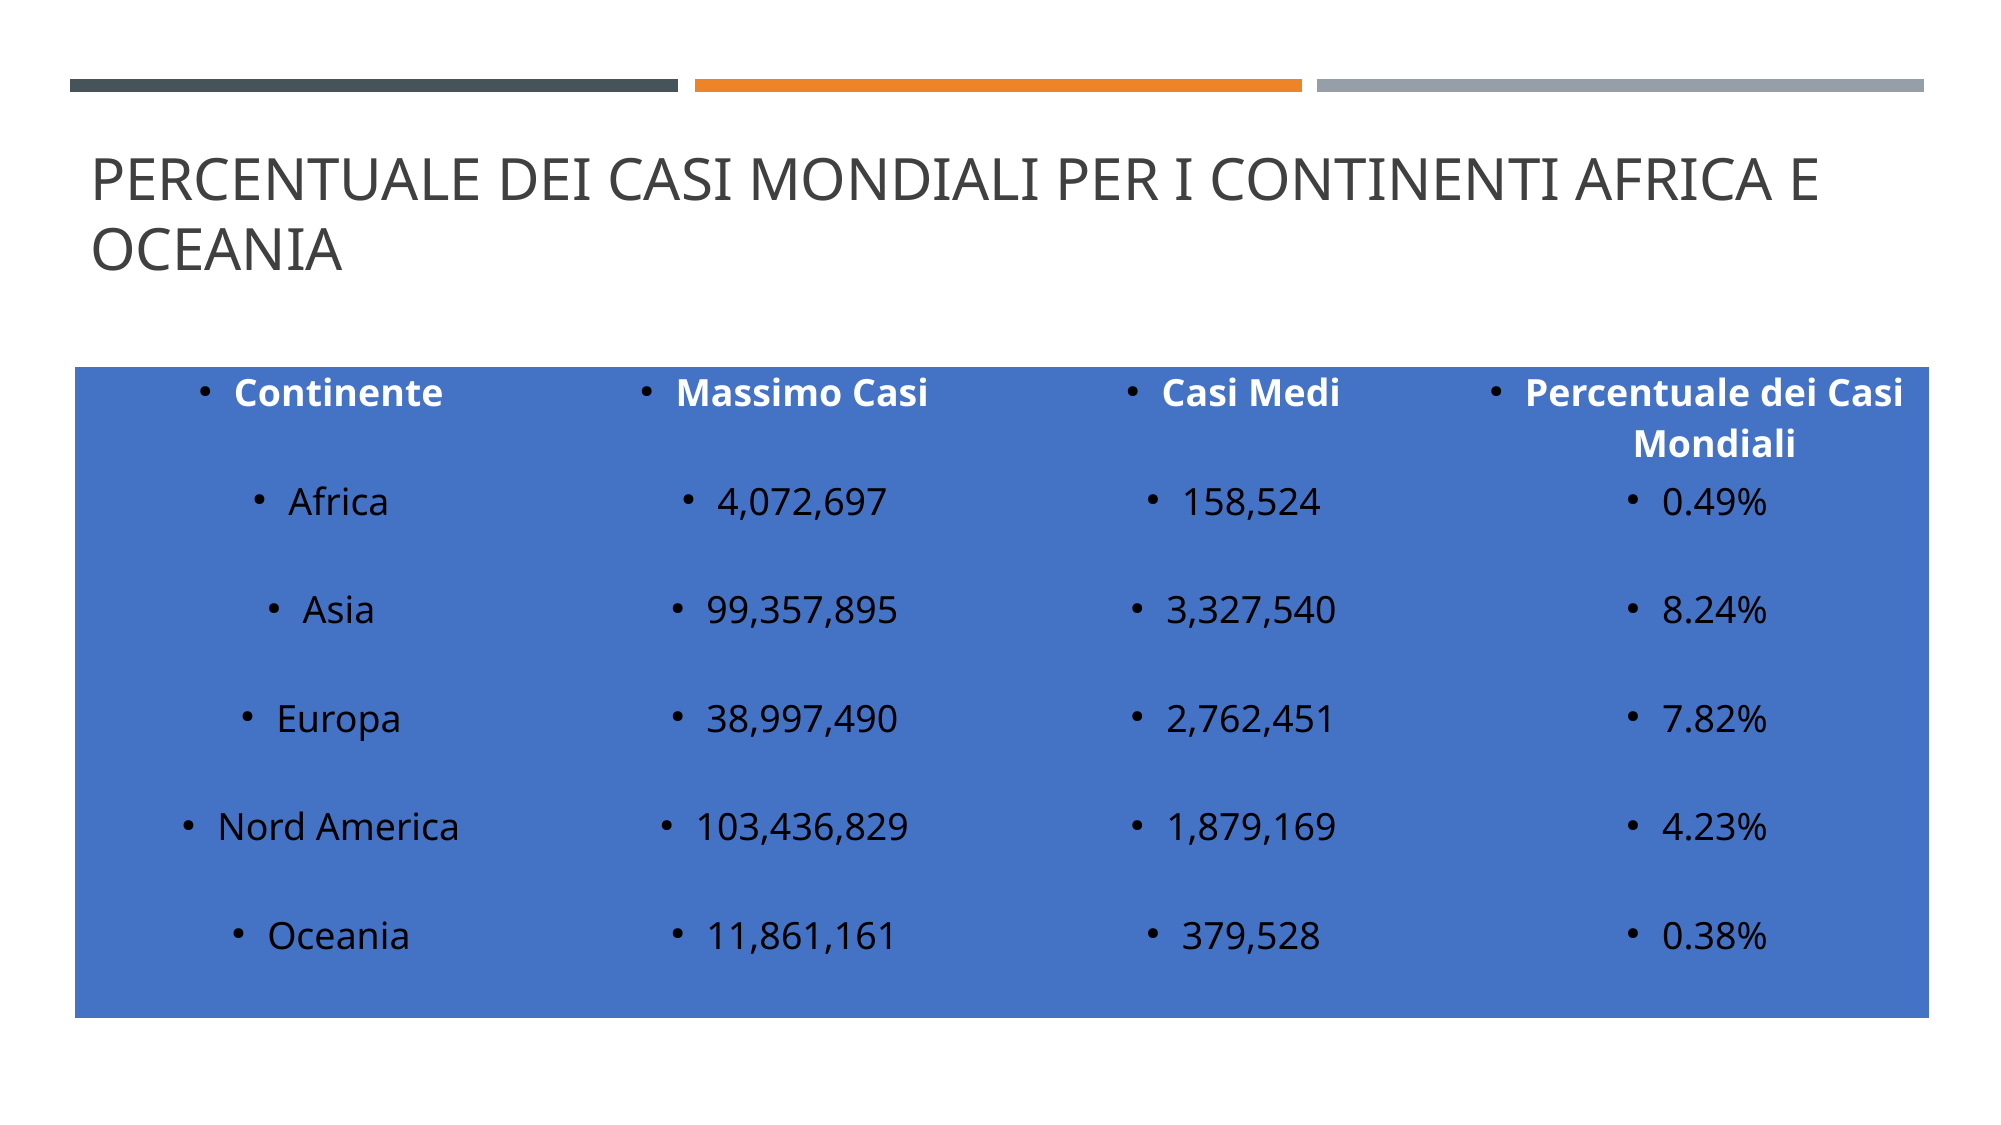

# percentuale dei casi mondiali per i continenti Africa e Oceania
| Continente | Massimo Casi | Casi Medi | Percentuale dei Casi Mondiali |
| --- | --- | --- | --- |
| Africa | 4,072,697 | 158,524 | 0.49% |
| Asia | 99,357,895 | 3,327,540 | 8.24% |
| Europa | 38,997,490 | 2,762,451 | 7.82% |
| Nord America | 103,436,829 | 1,879,169 | 4.23% |
| Oceania | 11,861,161 | 379,528 | 0.38% |